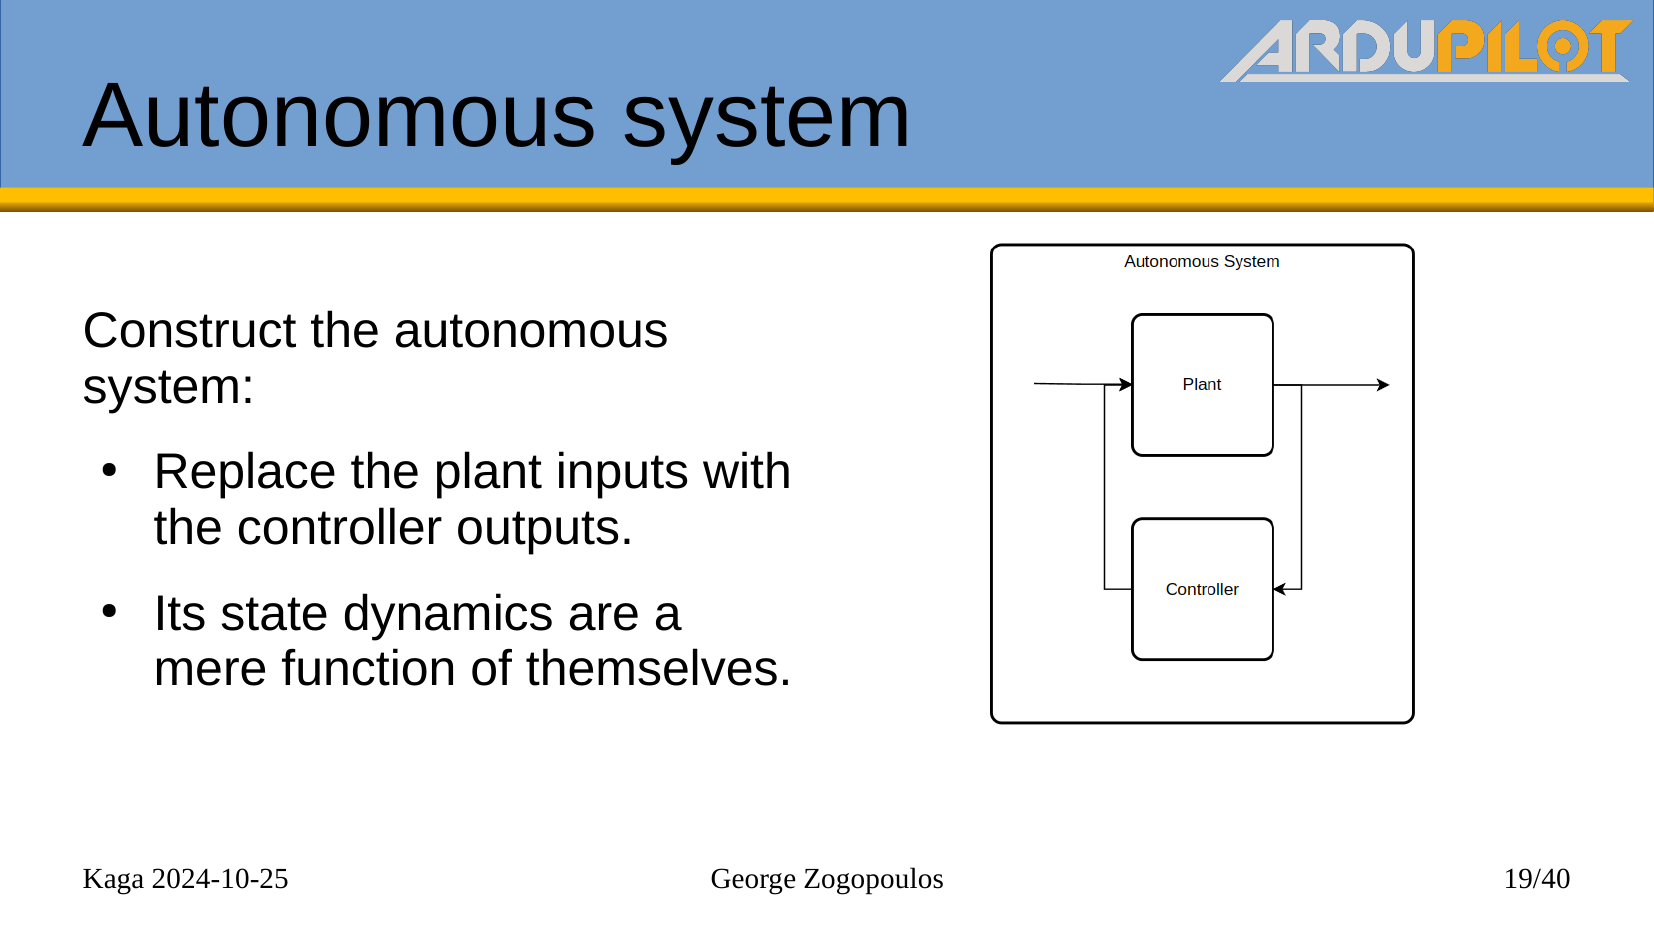

# Autonomous system
Construct the autonomous system:
Replace the plant inputs with the controller outputs.
Its state dynamics are a mere function of themselves.
Kaga 2024-10-25
George Zogopoulos
19